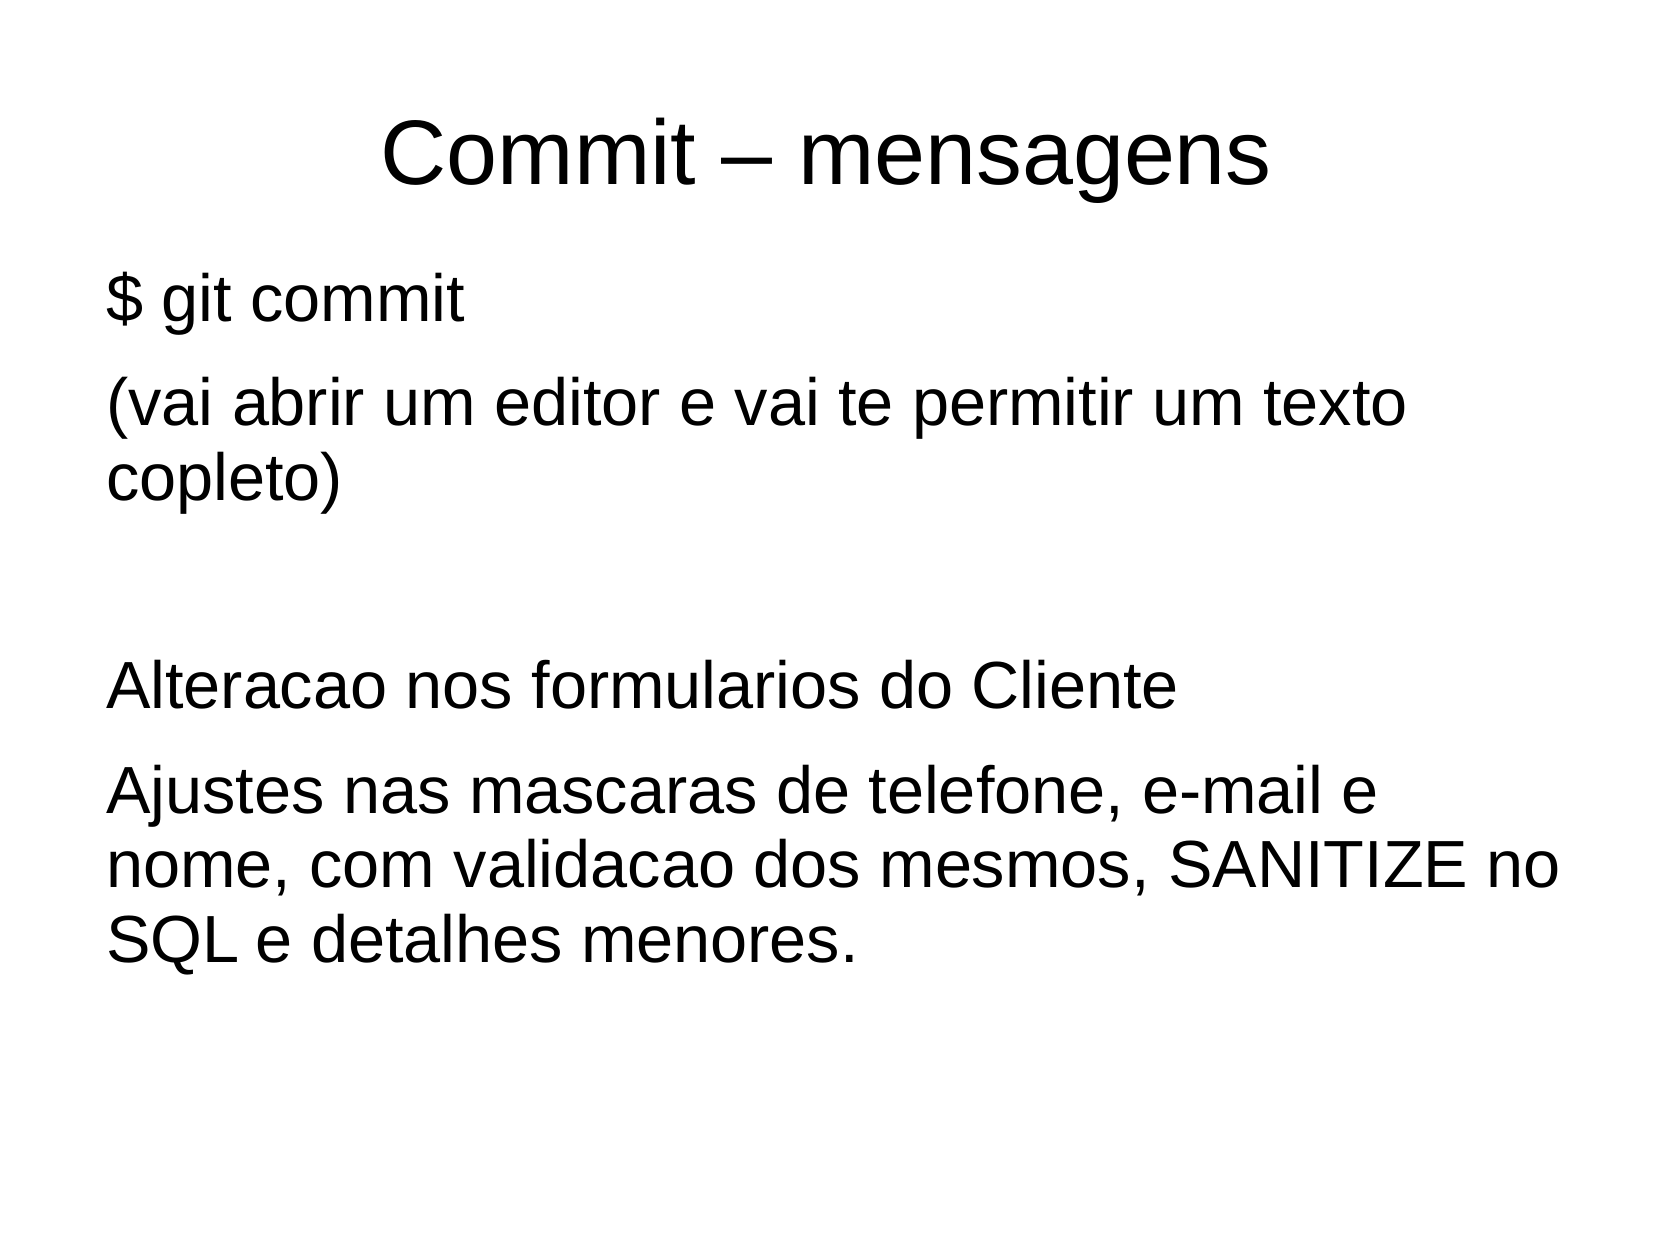

# Commit – mensagens
$ git commit
(vai abrir um editor e vai te permitir um texto copleto)
Alteracao nos formularios do Cliente
Ajustes nas mascaras de telefone, e-mail e nome, com validacao dos mesmos, SANITIZE no SQL e detalhes menores.